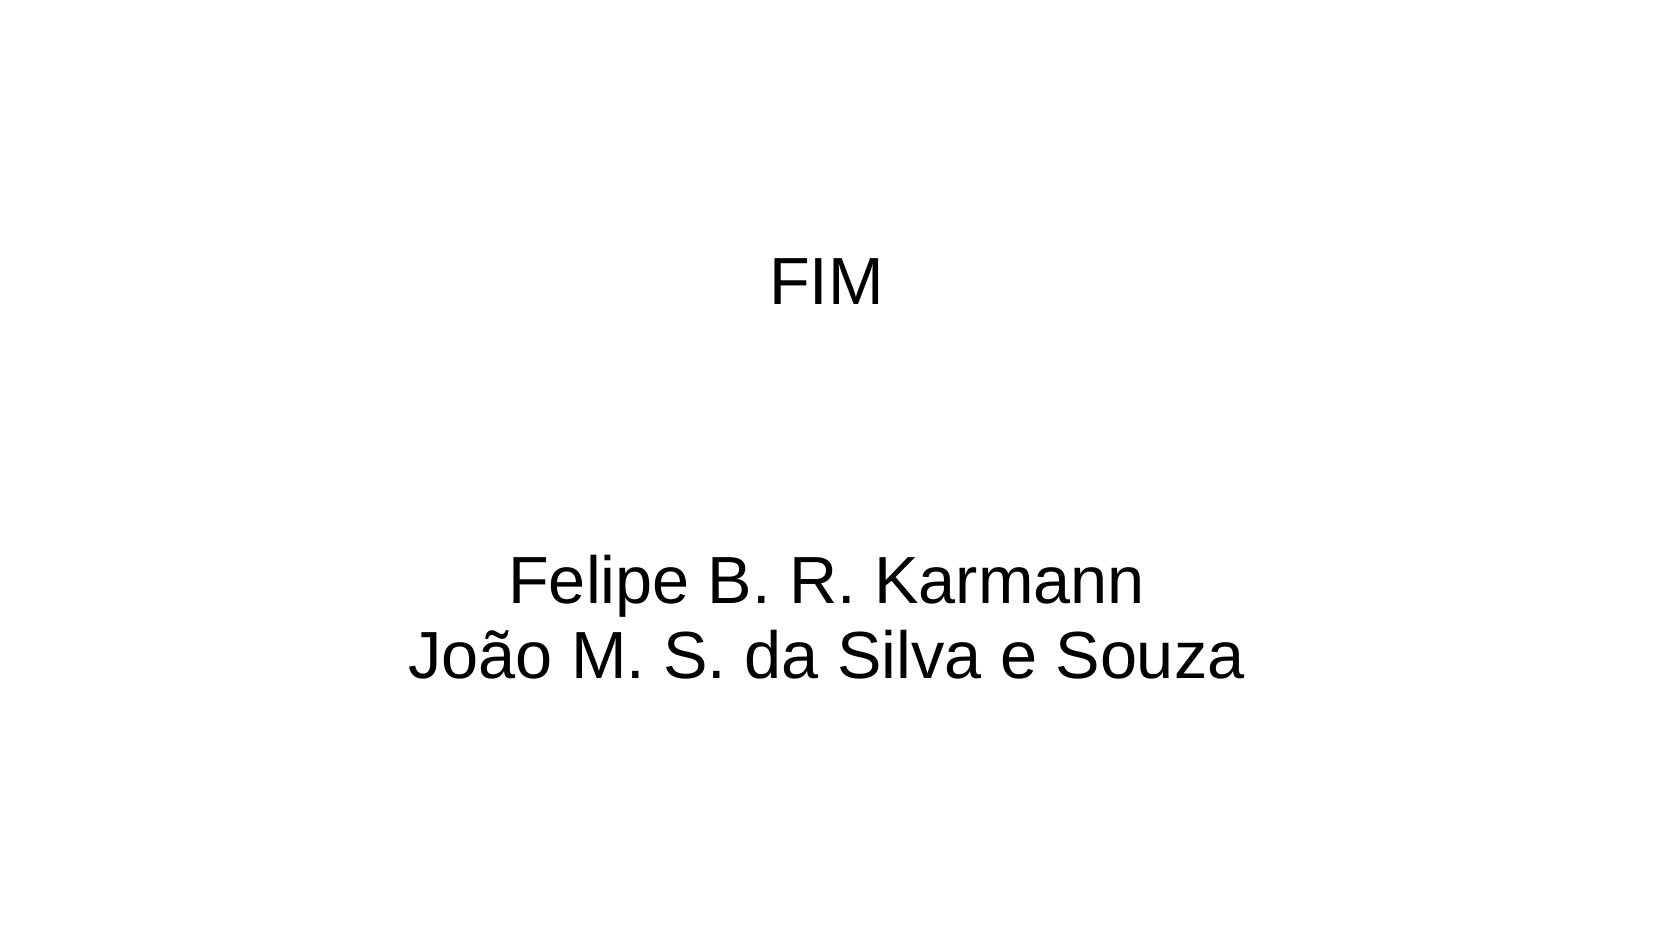

# FIM
Felipe B. R. Karmann
João M. S. da Silva e Souza